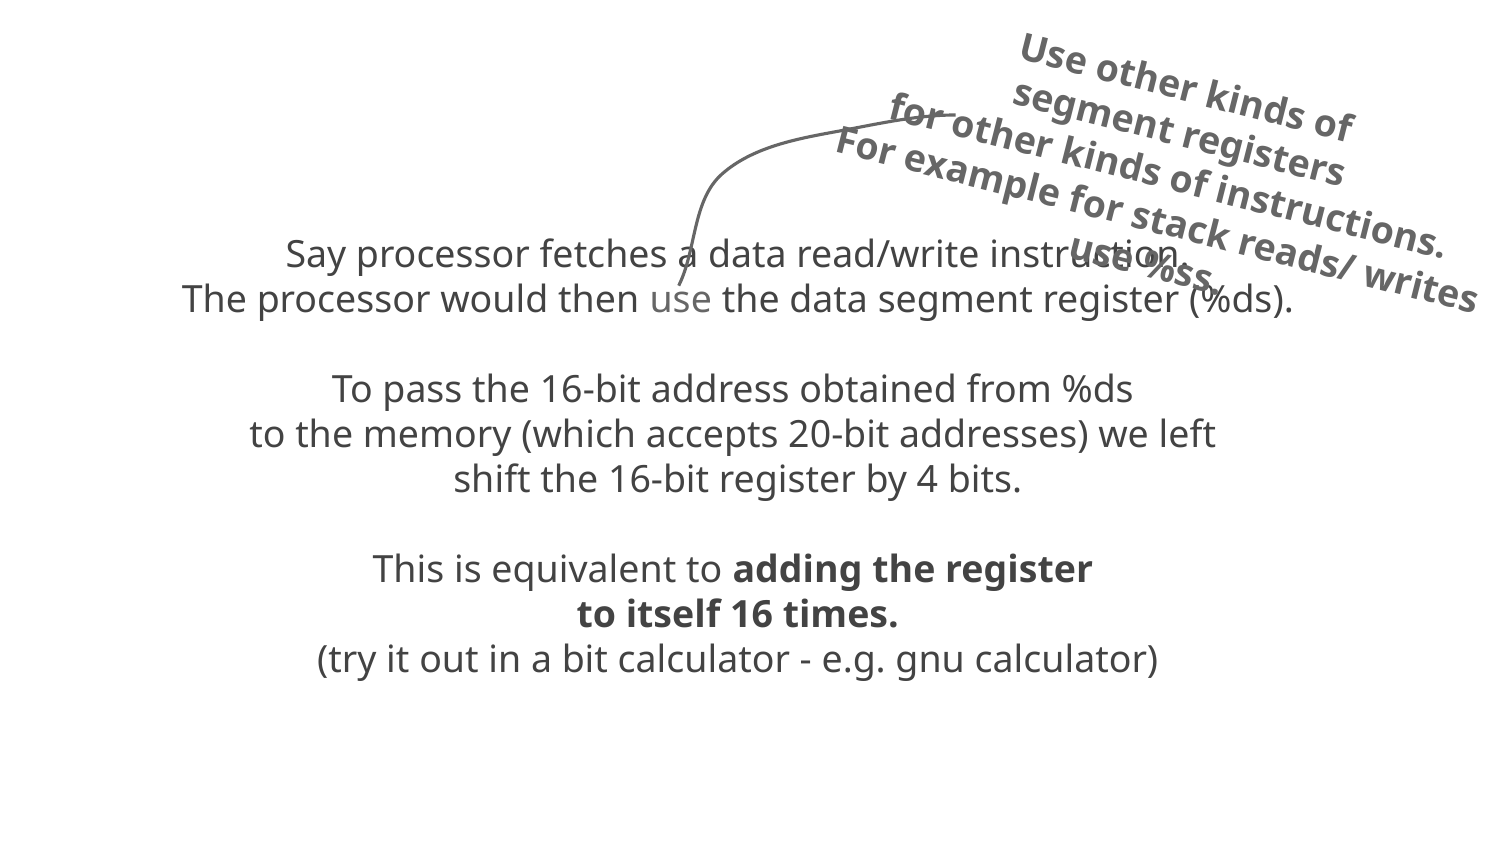

Use other kinds of
segment registers
for other kinds of instructions.
For example for stack reads/ writes use %ss.
Say processor fetches a data read/write instruction.
The processor would then use the data segment register (%ds).
To pass the 16-bit address obtained from %ds
to the memory (which accepts 20-bit addresses) we left
shift the 16-bit register by 4 bits.
This is equivalent to adding the register
to itself 16 times.
(try it out in a bit calculator - e.g. gnu calculator)